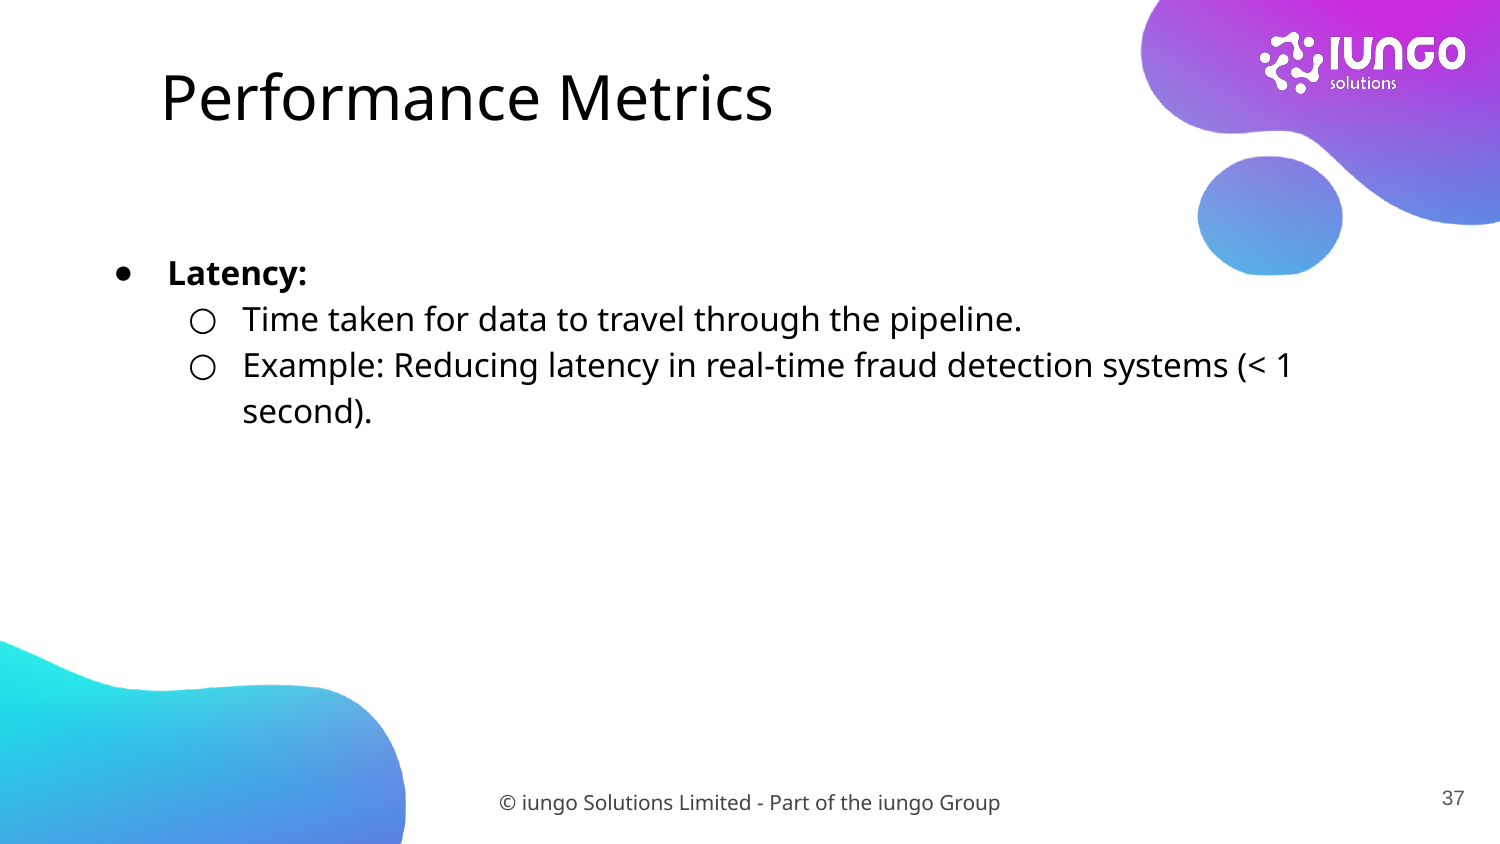

# Performance Metrics
Latency:
Time taken for data to travel through the pipeline.
Example: Reducing latency in real-time fraud detection systems (< 1 second).